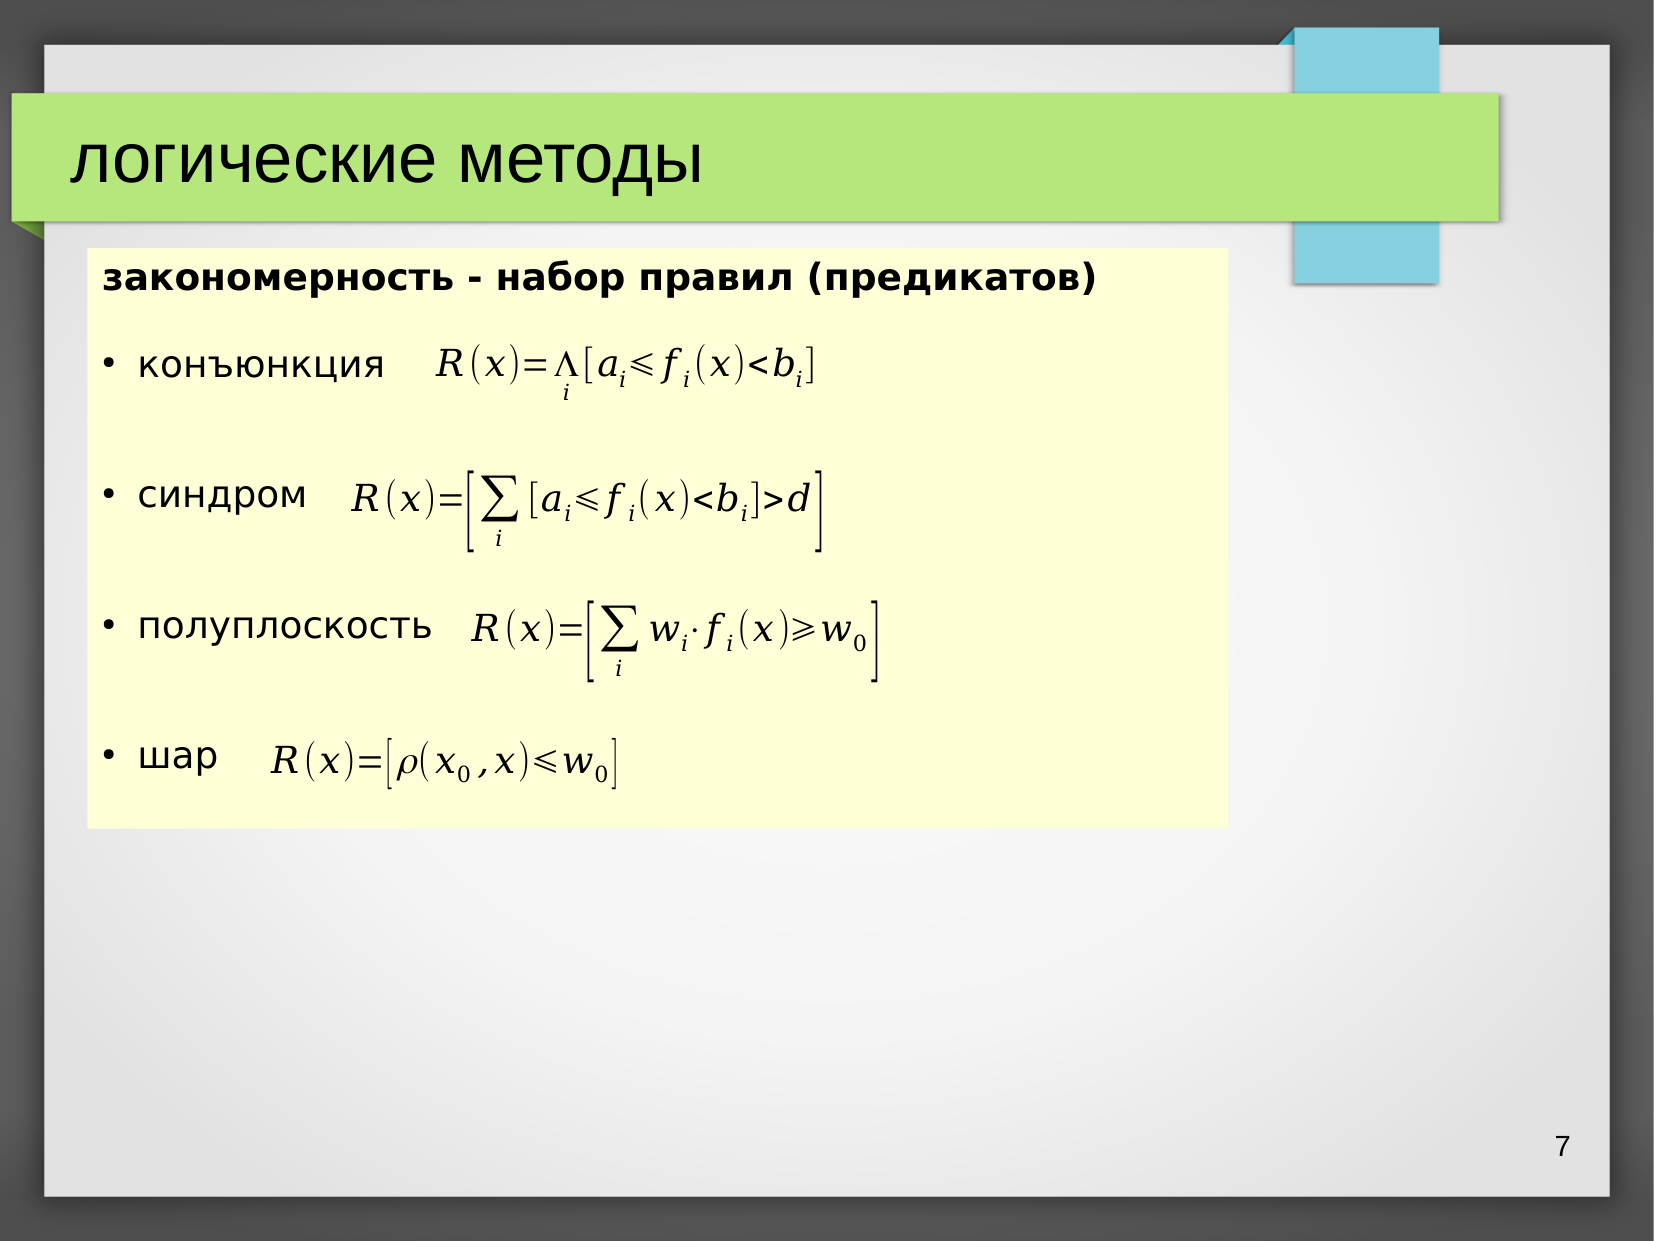

# логические методы
закономерность - набор правил (предикатов)
конъюнкция
синдром
полуплоскость
шар
7